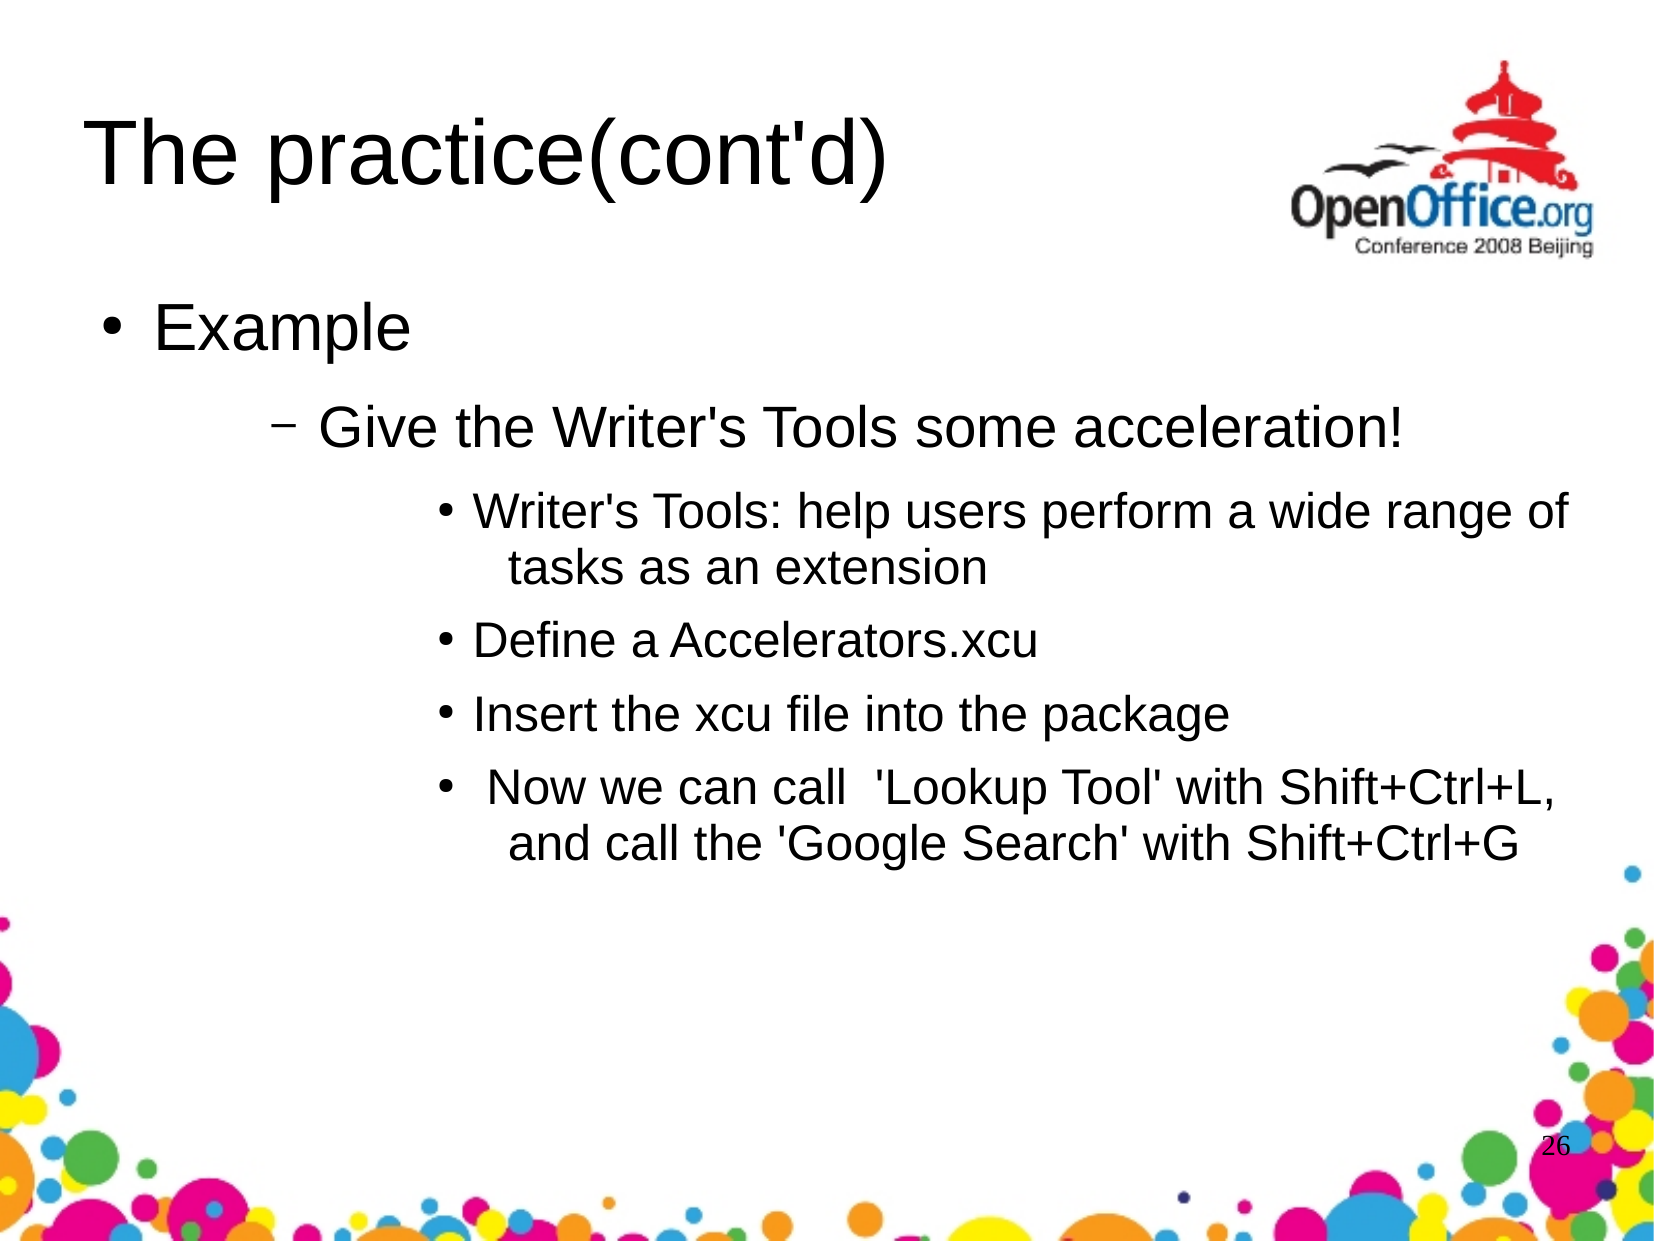

# The practice(cont'd)
Example
Give the Writer's Tools some acceleration!
Writer's Tools: help users perform a wide range of tasks as an extension
Define a Accelerators.xcu
Insert the xcu file into the package
 Now we can call 'Lookup Tool' with Shift+Ctrl+L, and call the 'Google Search' with Shift+Ctrl+G
26